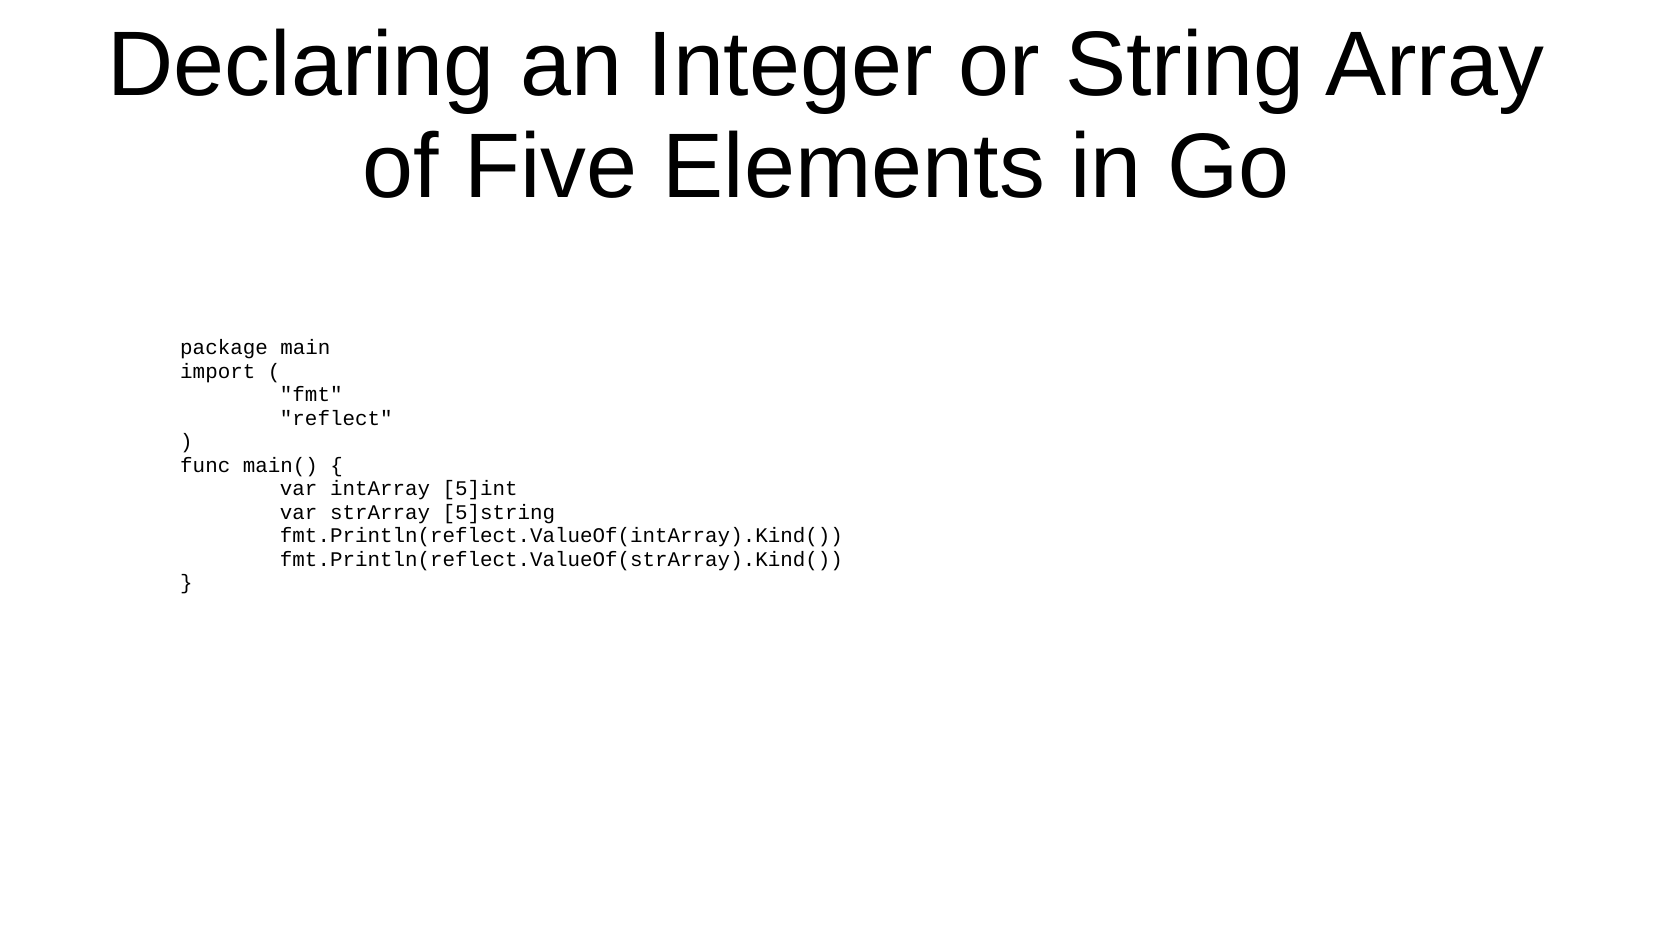

# Declaring an Integer or String Array of Five Elements in Go
package main
import (
 "fmt"
 "reflect"
)
func main() {
 var intArray [5]int
 var strArray [5]string
 fmt.Println(reflect.ValueOf(intArray).Kind())
 fmt.Println(reflect.ValueOf(strArray).Kind())
}